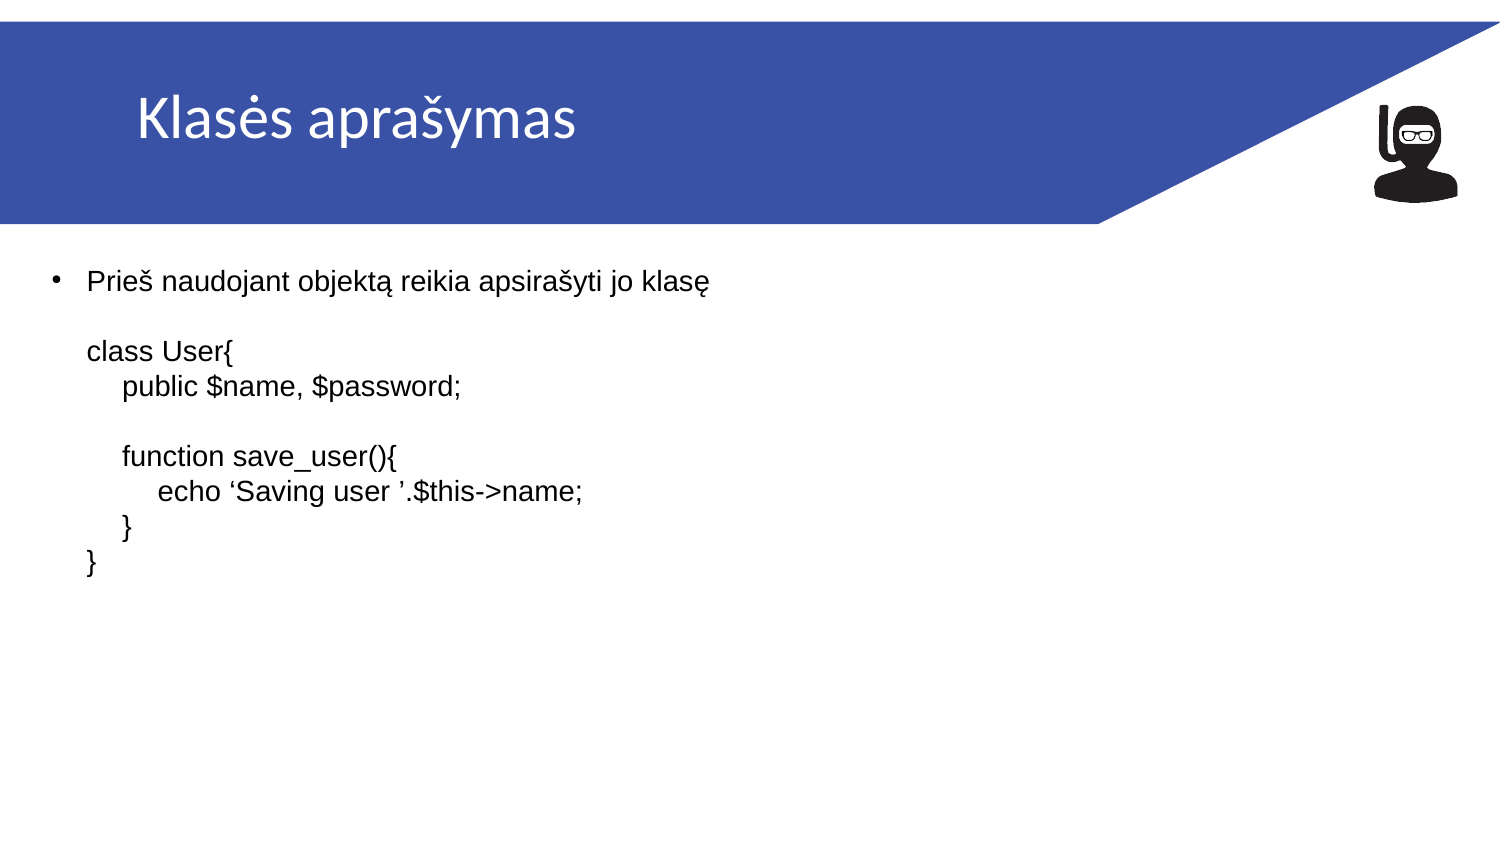

# Klasės aprašymas
Prieš naudojant objektą reikia apsirašyti jo klasę
class User{
public $name, $password;
function save_user(){
echo ‘Saving user ’.$this->name;
}
}